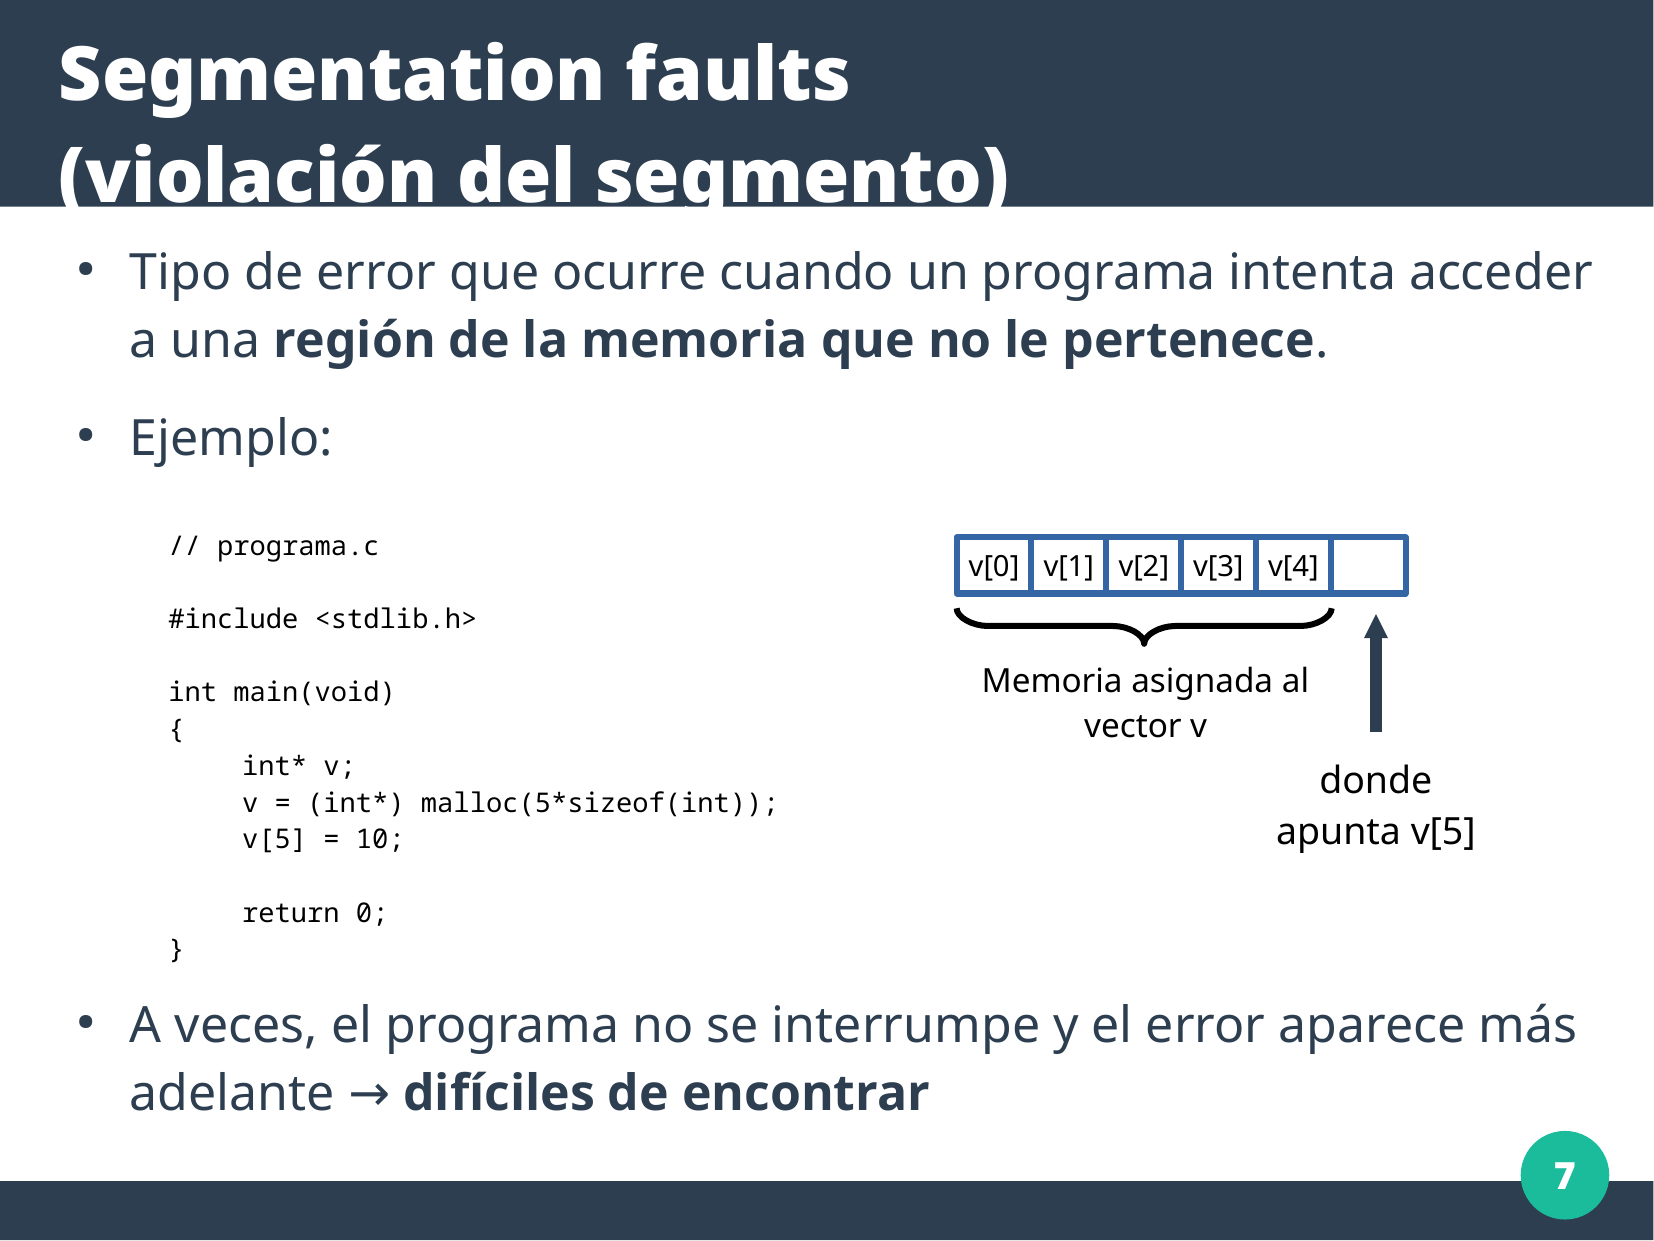

# Segmentation faults (violación del segmento)
Tipo de error que ocurre cuando un programa intenta acceder a una región de la memoria que no le pertenece.
Ejemplo:
A veces, el programa no se interrumpe y el error aparece más adelante → difíciles de encontrar
// programa.c
#include <stdlib.h>
int main(void)
{
	int* v;
	v = (int*) malloc(5*sizeof(int));
	v[5] = 10;
	return 0;
}
v[0]
v[1]
v[2]
v[3]
v[4]
Memoria asignada al vector v
donde apunta v[5]
7